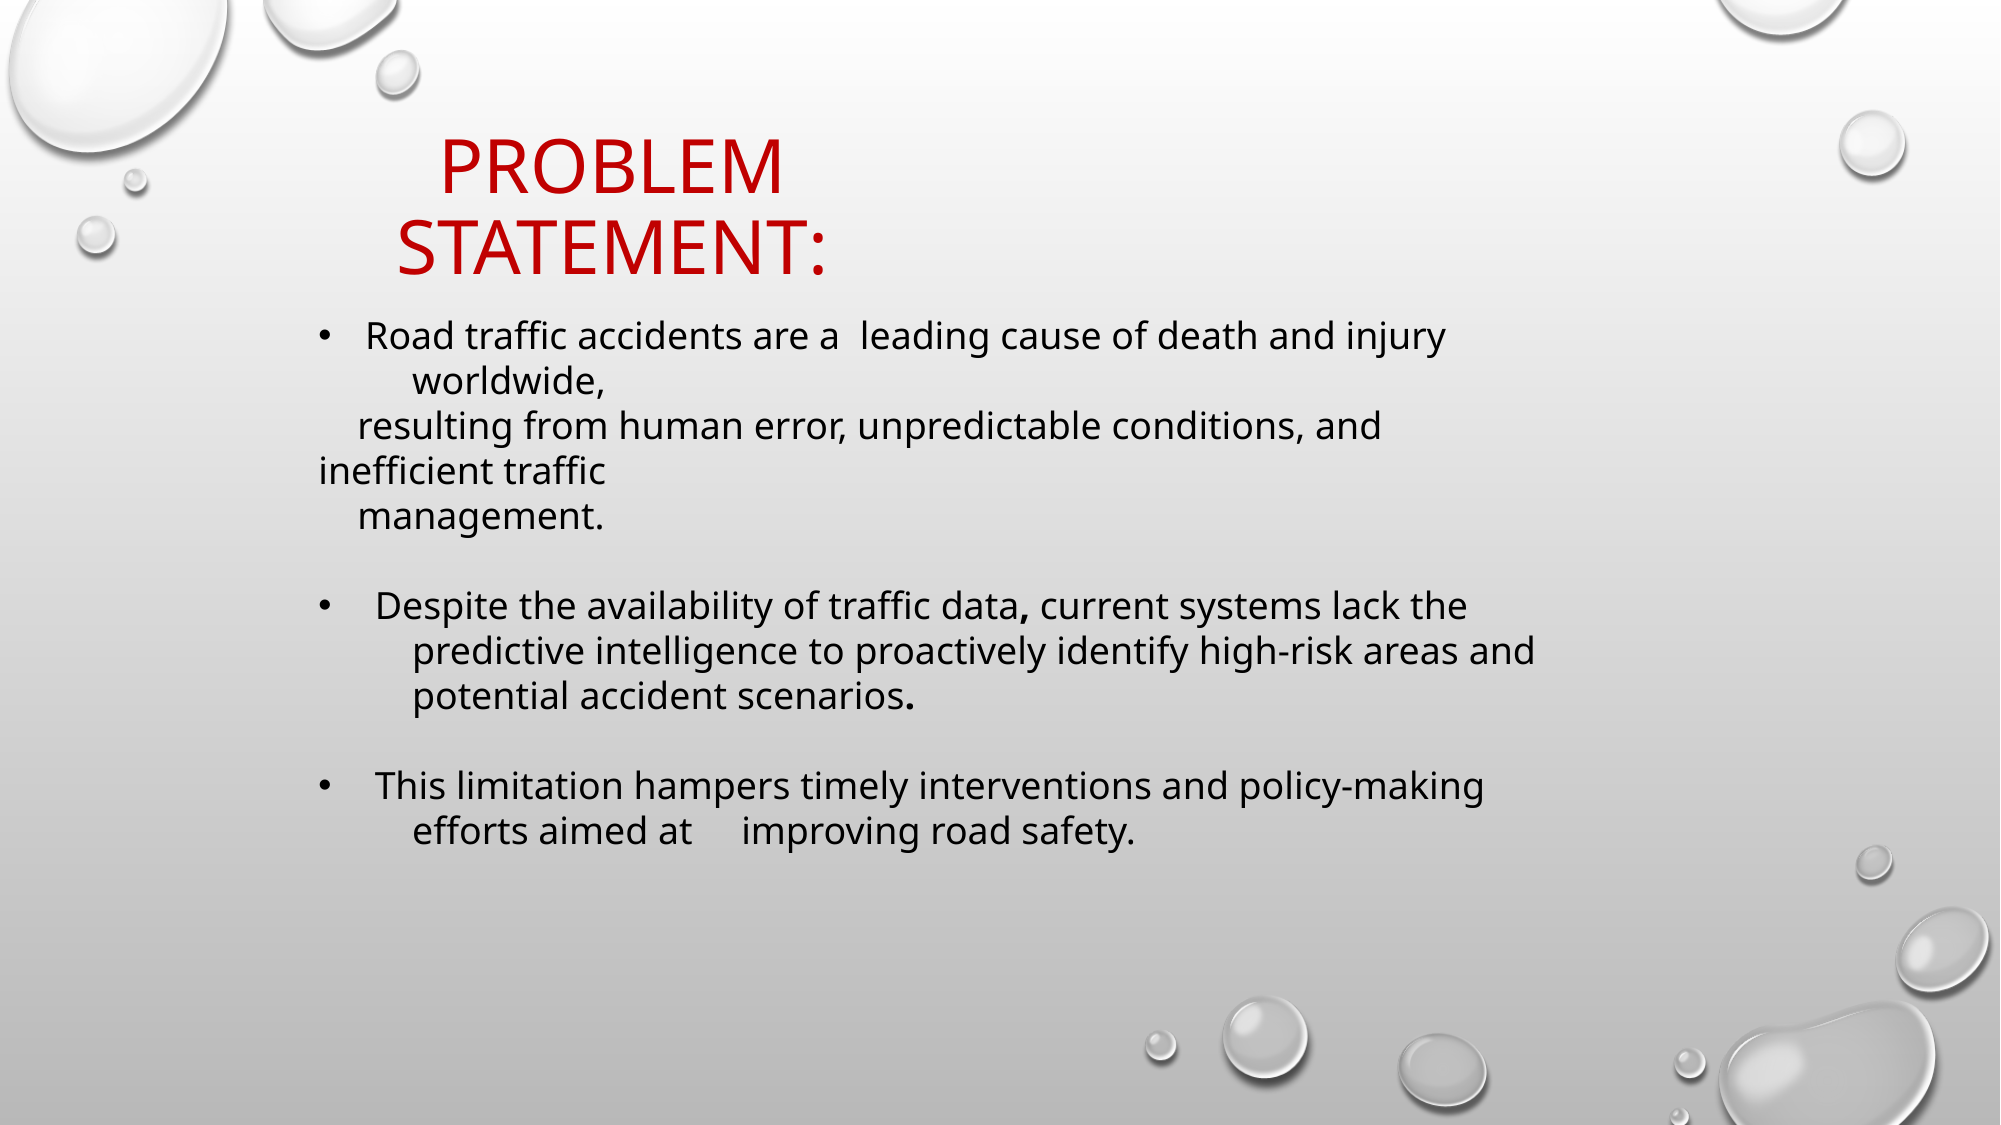

# Problem statement:
Road traffic accidents are a leading cause of death and injury worldwide,
 resulting from human error, unpredictable conditions, and inefficient traffic
 management.
 Despite the availability of traffic data, current systems lack the predictive intelligence to proactively identify high-risk areas and potential accident scenarios.
 This limitation hampers timely interventions and policy-making efforts aimed at improving road safety.